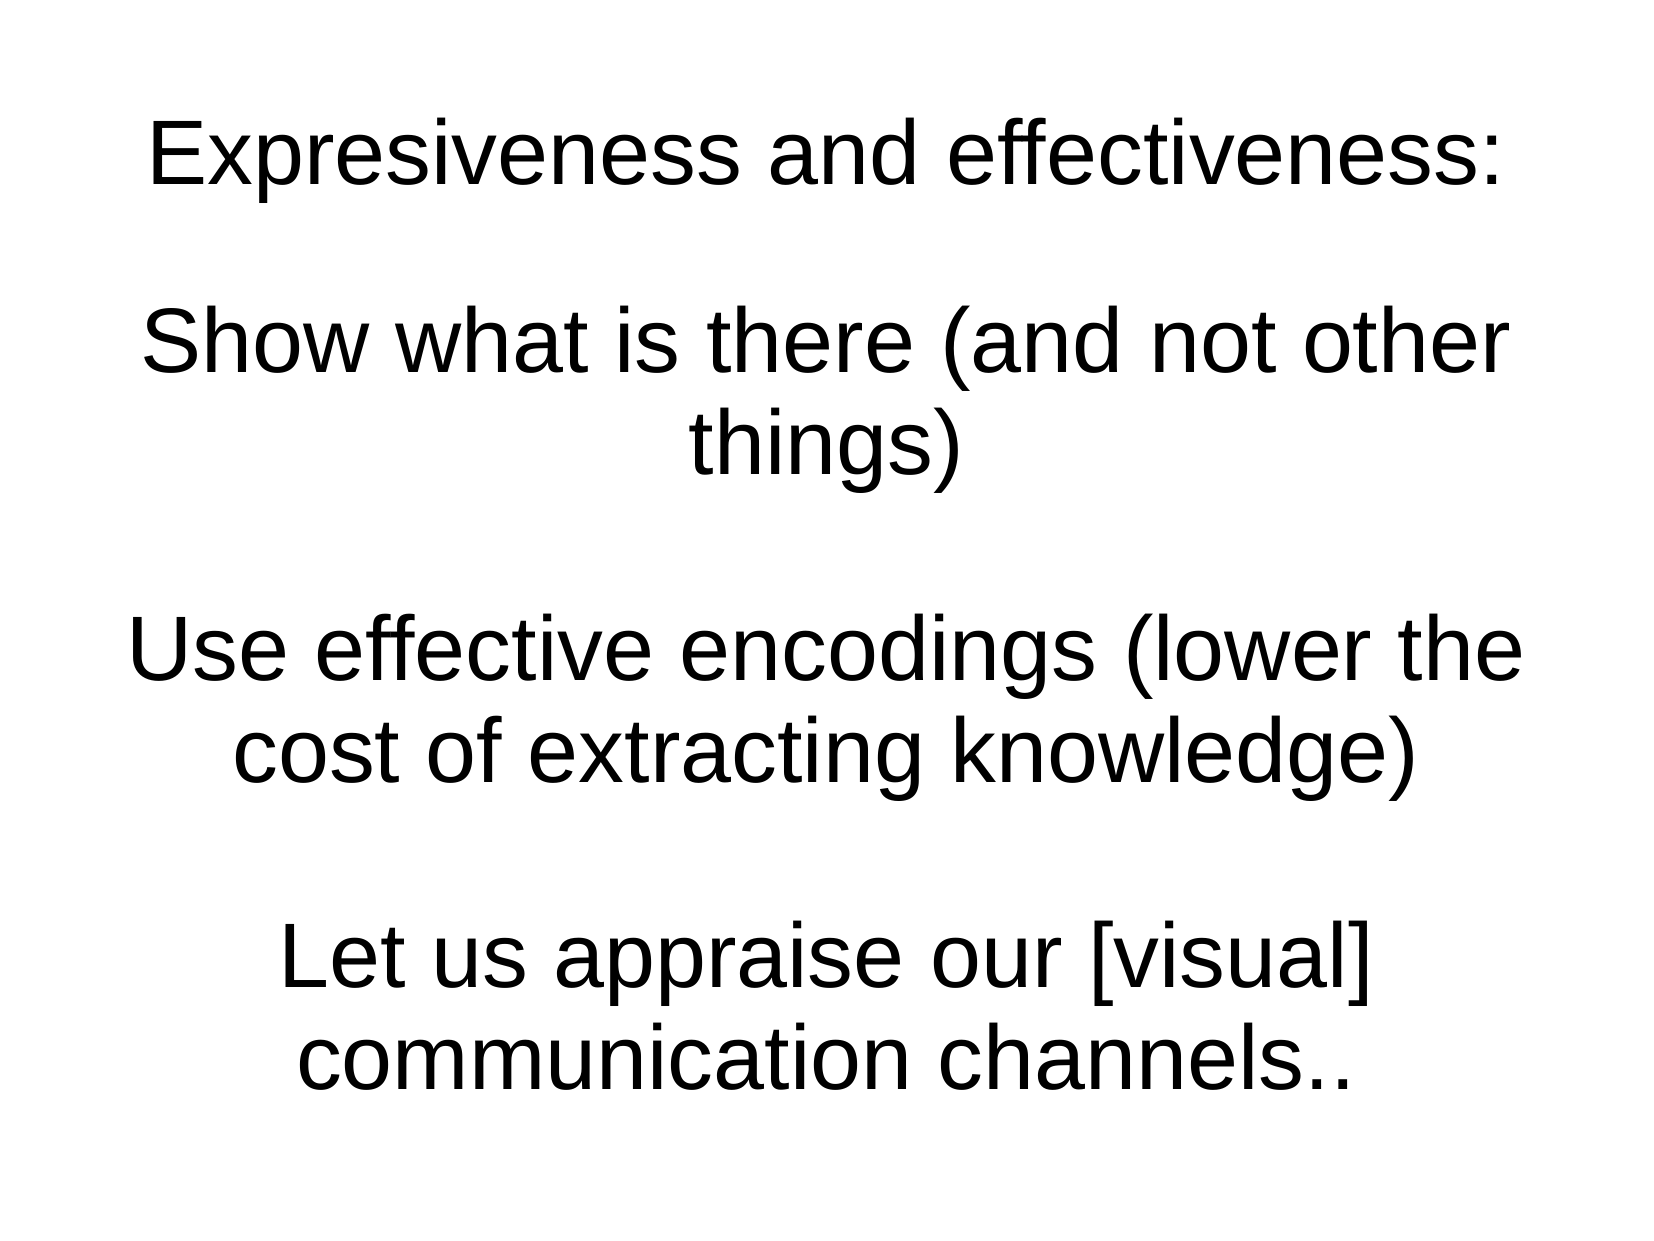

# Expresiveness and effectiveness:
Show what is there (and not other things)
Use effective encodings (lower the cost of extracting knowledge)
Let us appraise our [visual] communication channels..